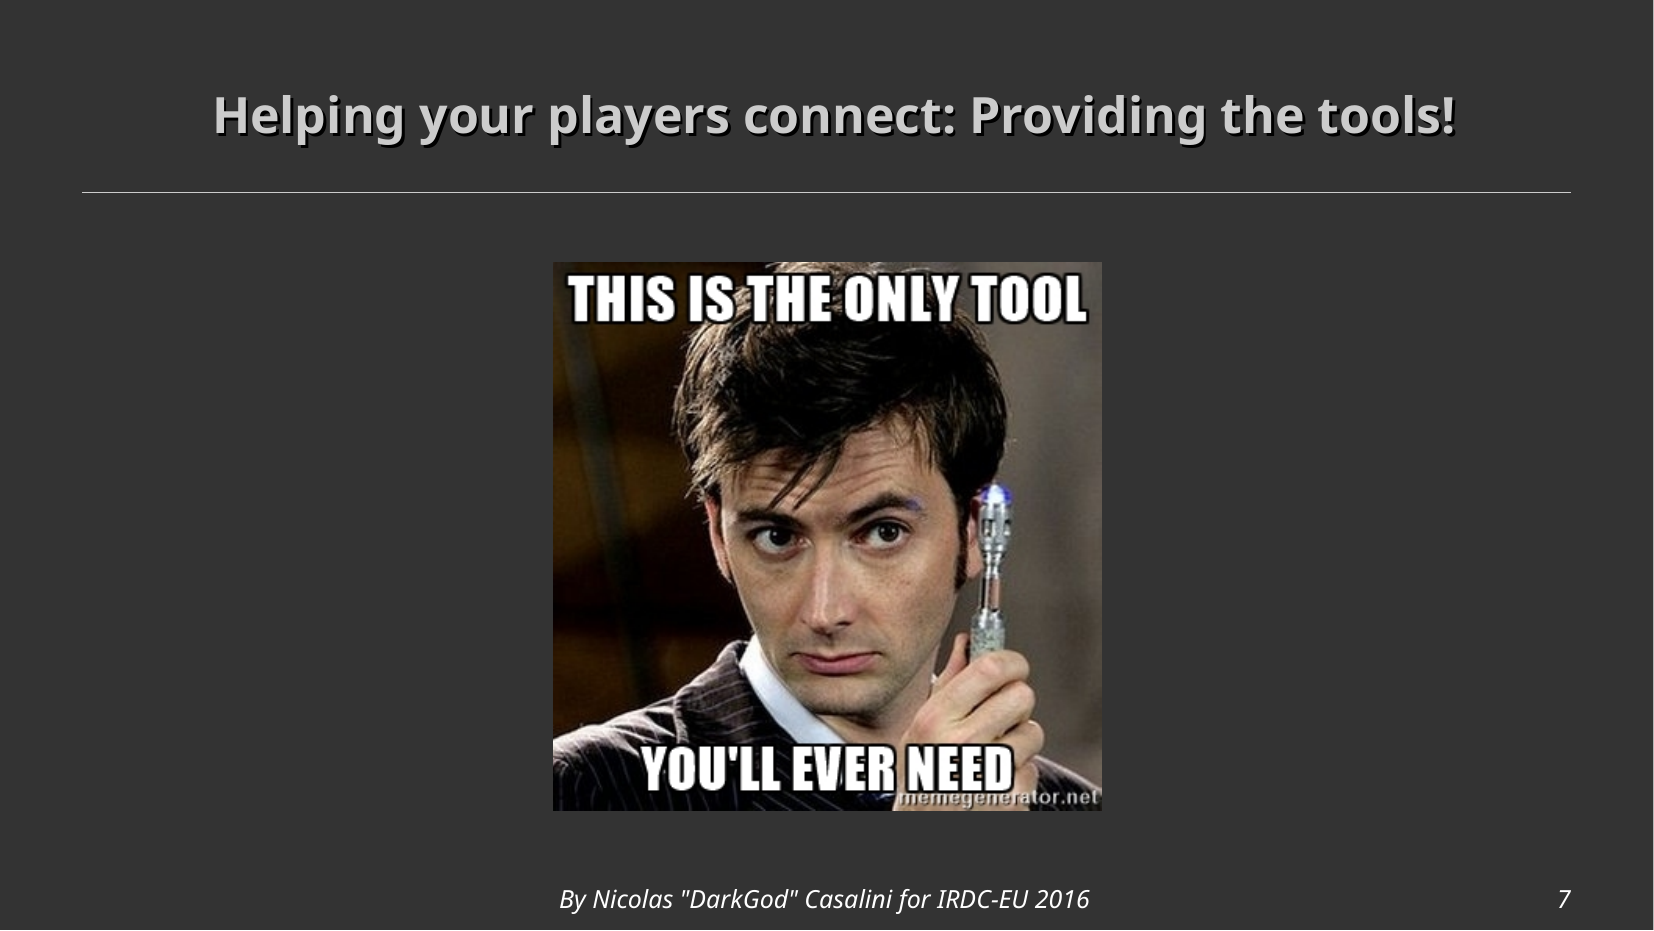

# Helping your players connect: Providing the tools!
By Nicolas "DarkGod" Casalini for IRDC-EU 2016
7